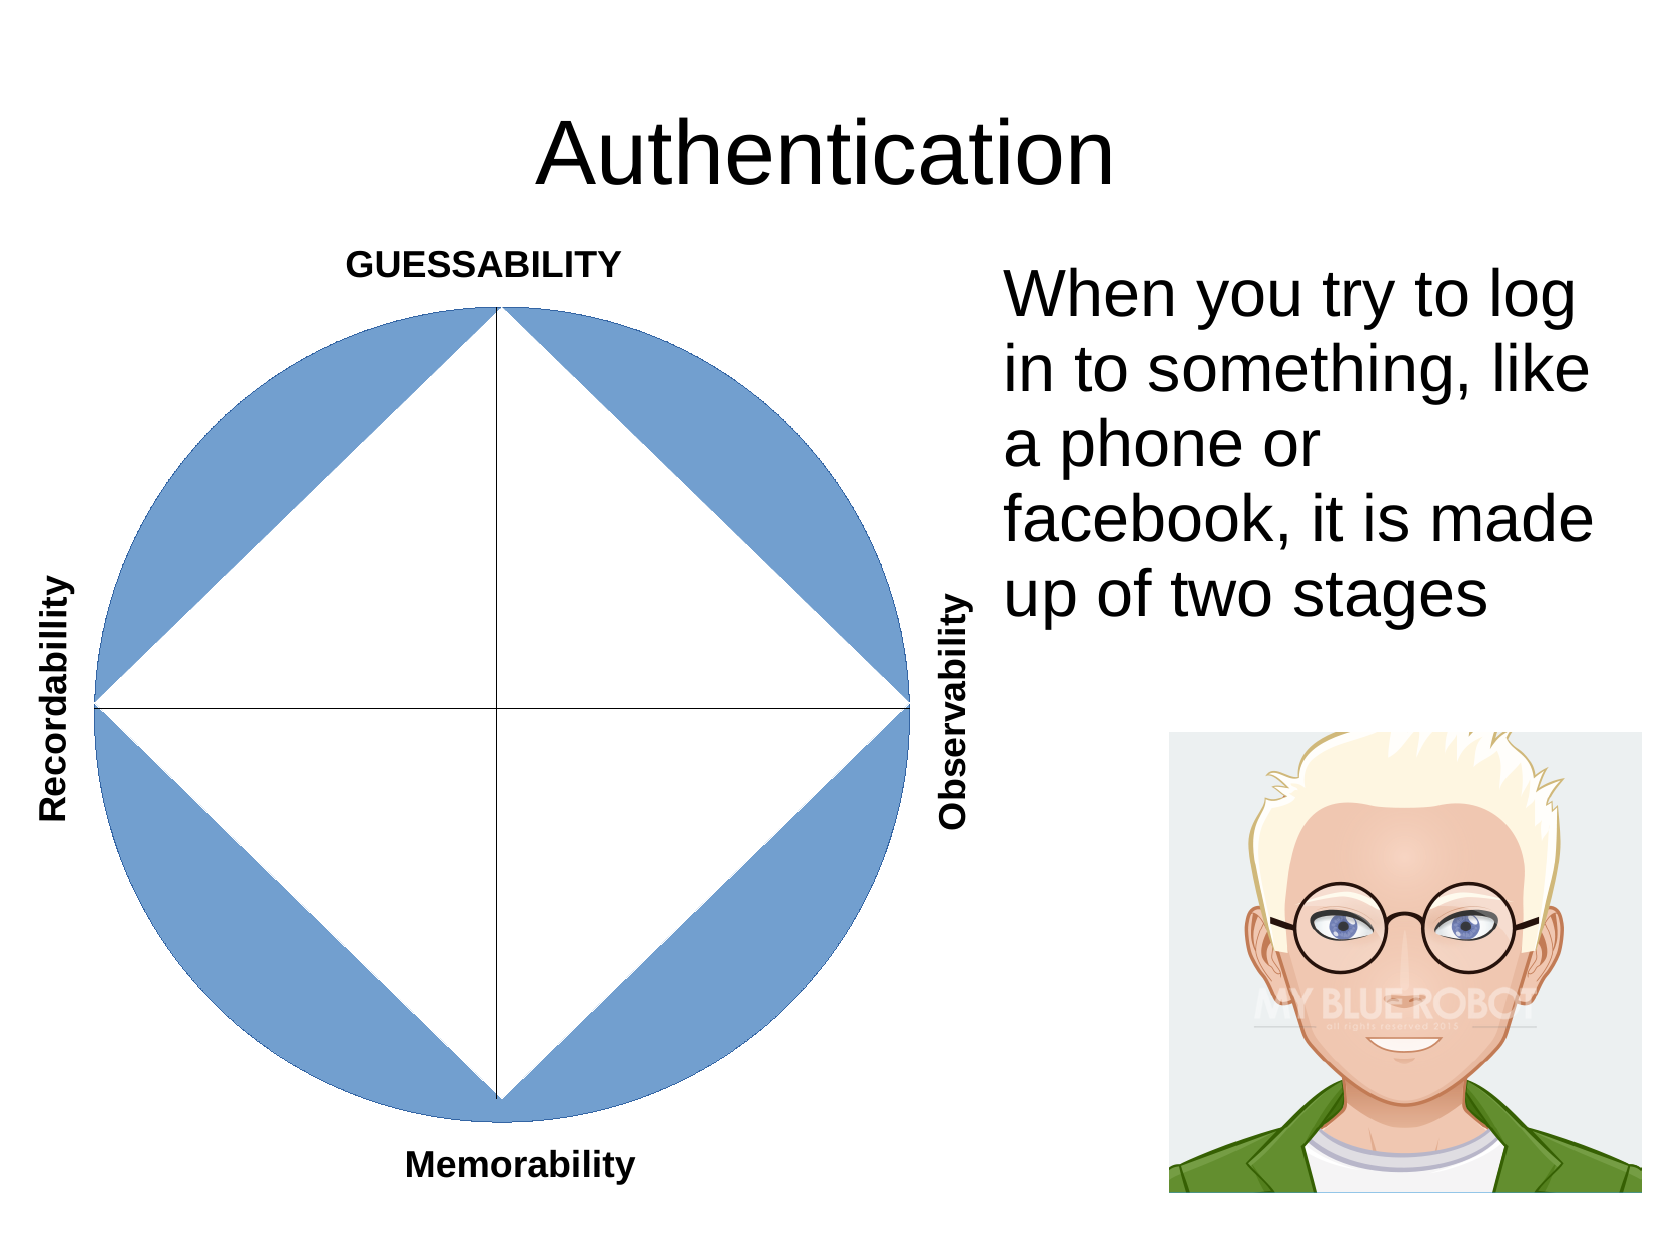

# Authentication
GUESSABILITY
Recordabillity
Observability
When you try to log in to something, like a phone or facebook, it is made up of two stages
Memorability